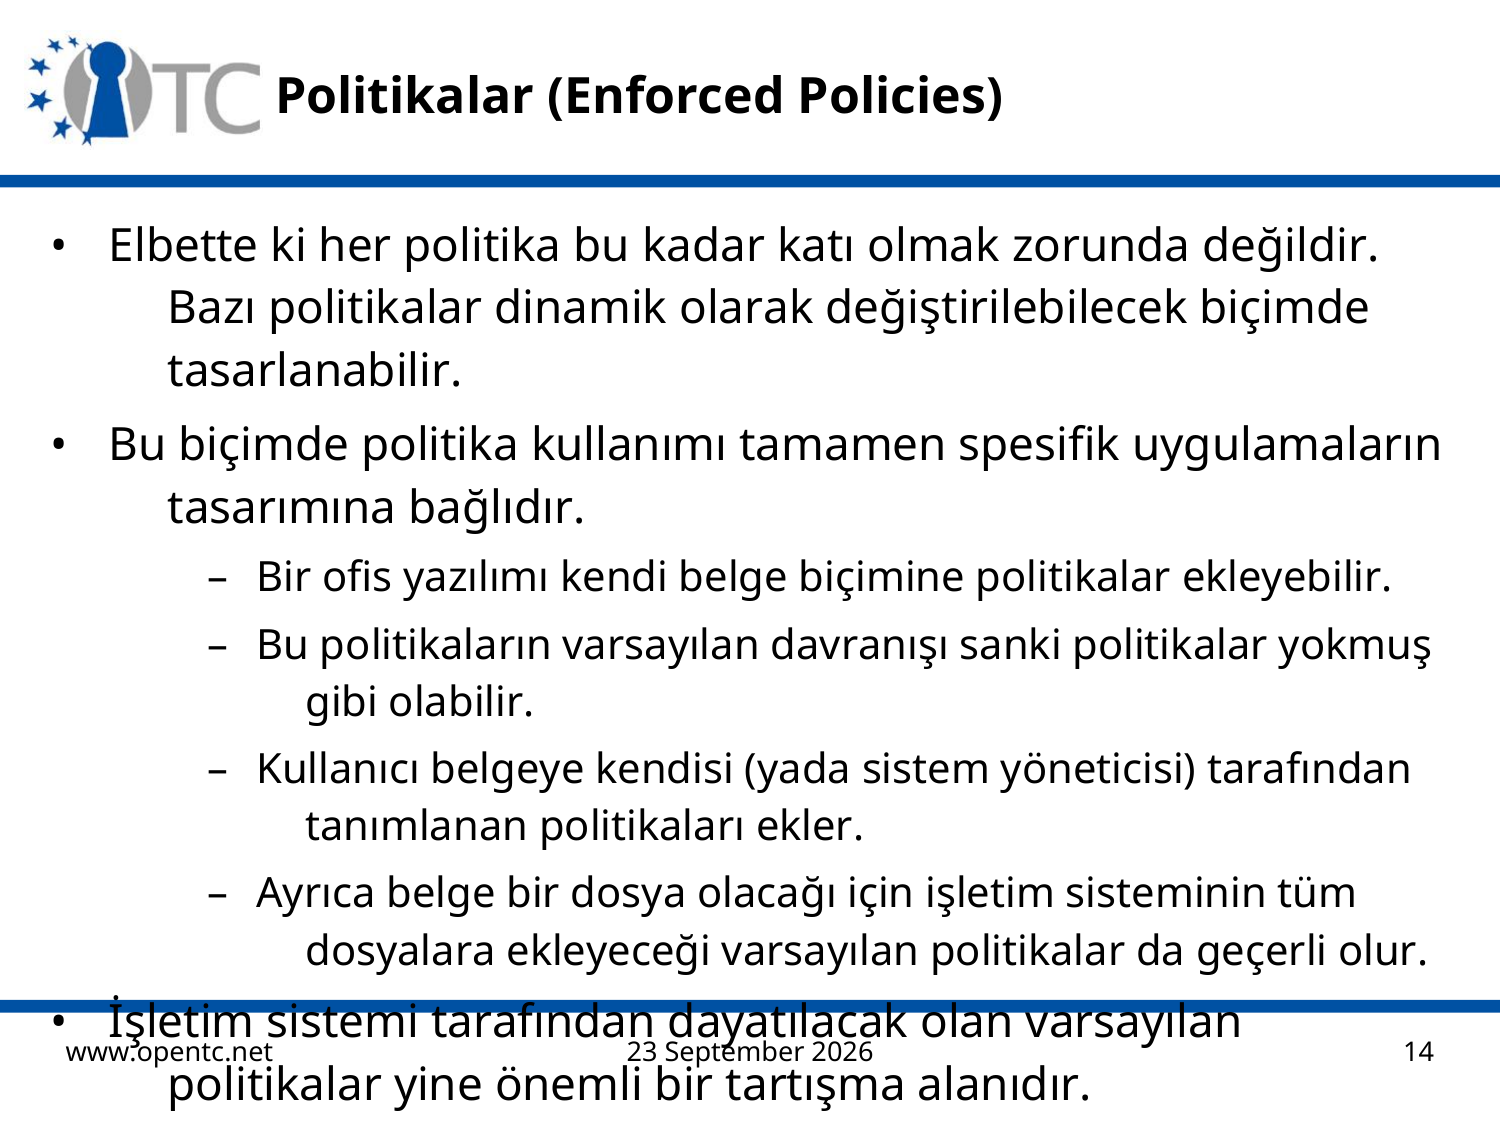

# Politikalar (Enforced Policies)
Elbette ki her politika bu kadar katı olmak zorunda değildir. Bazı politikalar dinamik olarak değiştirilebilecek biçimde tasarlanabilir.
Bu biçimde politika kullanımı tamamen spesifik uygulamaların tasarımına bağlıdır.
Bir ofis yazılımı kendi belge biçimine politikalar ekleyebilir.
Bu politikaların varsayılan davranışı sanki politikalar yokmuş gibi olabilir.
Kullanıcı belgeye kendisi (yada sistem yöneticisi) tarafından tanımlanan politikaları ekler.
Ayrıca belge bir dosya olacağı için işletim sisteminin tüm dosyalara ekleyeceği varsayılan politikalar da geçerli olur.
İşletim sistemi tarafından dayatılacak olan varsayılan politikalar yine önemli bir tartışma alanıdır.